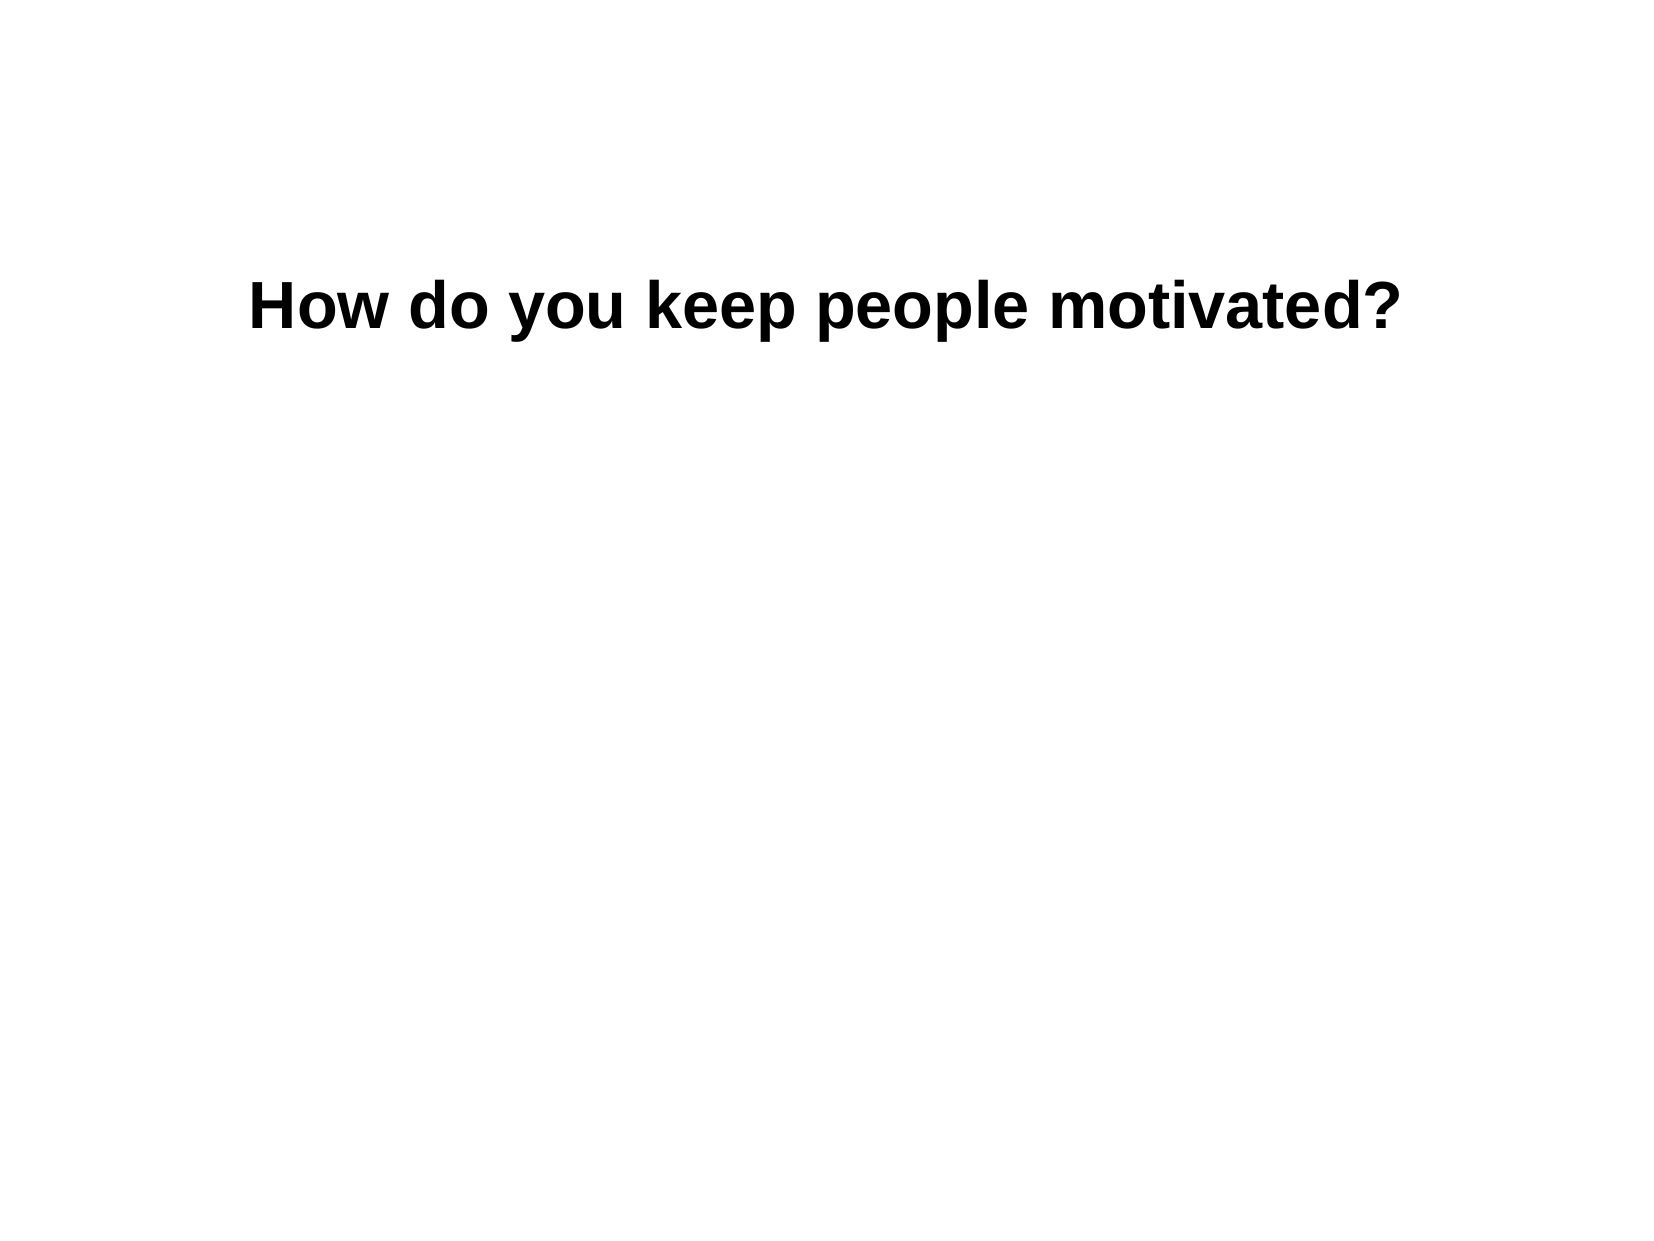

# How do you keep people motivated?